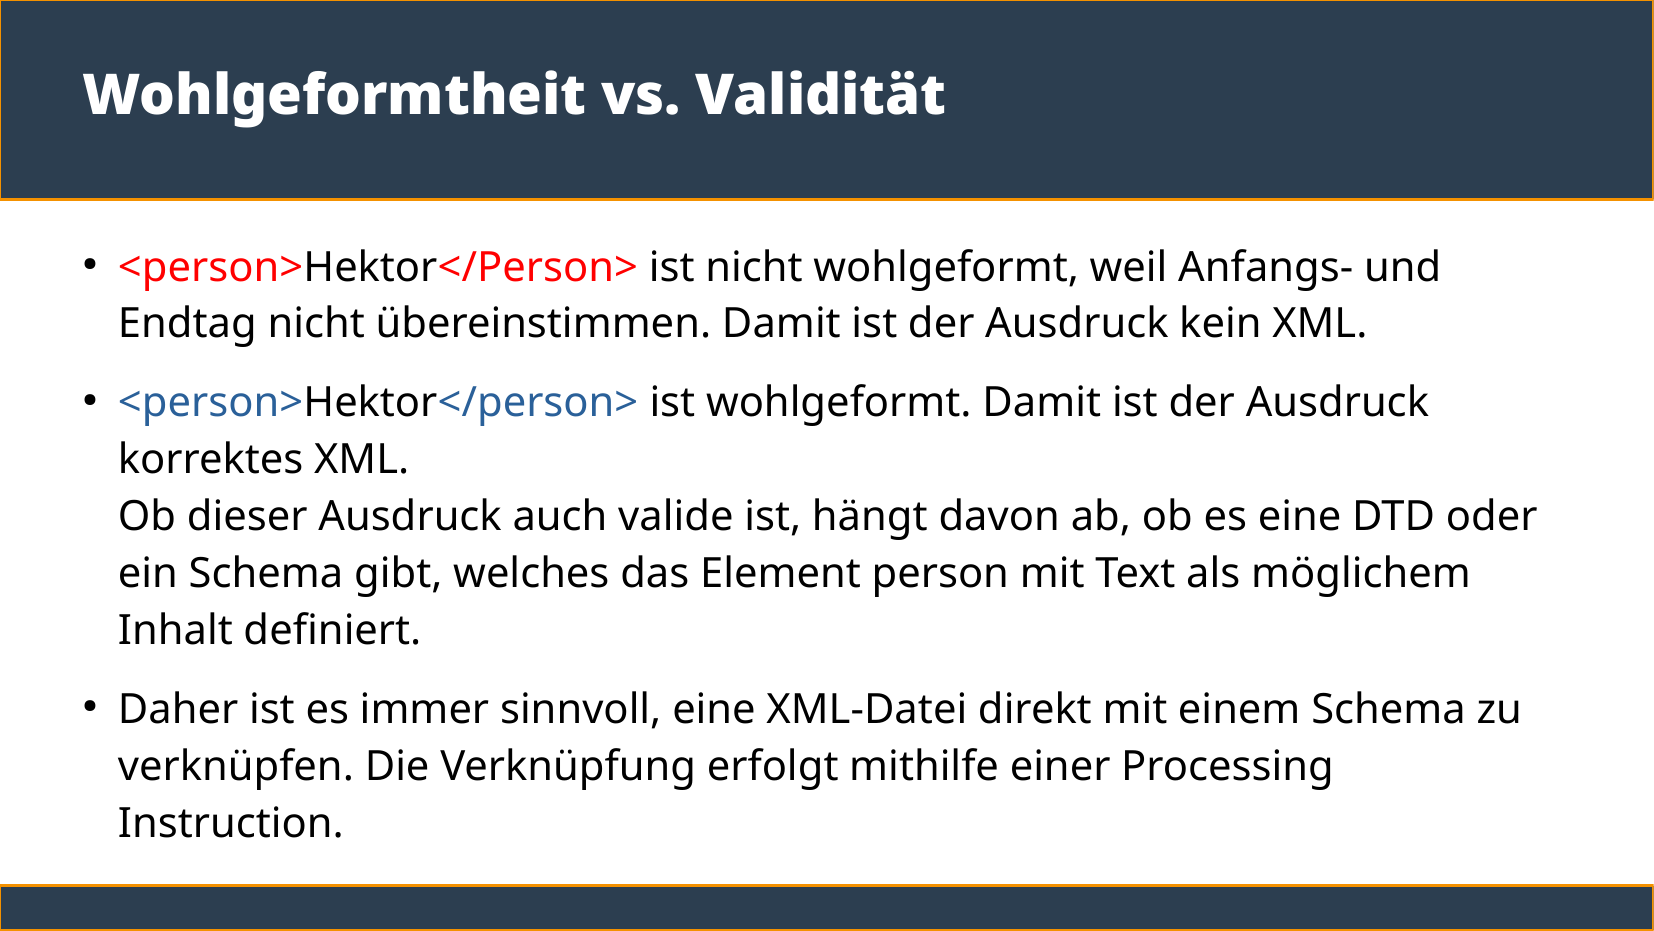

# Wohlgeformtheit vs. Validität
<person>Hektor</Person> ist nicht wohlgeformt, weil Anfangs- und Endtag nicht übereinstimmen. Damit ist der Ausdruck kein XML.
<person>Hektor</person> ist wohlgeformt. Damit ist der Ausdruck korrektes XML.
Ob dieser Ausdruck auch valide ist, hängt davon ab, ob es eine DTD oder ein Schema gibt, welches das Element person mit Text als möglichem Inhalt definiert.
Daher ist es immer sinnvoll, eine XML-Datei direkt mit einem Schema zu verknüpfen. Die Verknüpfung erfolgt mithilfe einer Processing Instruction.